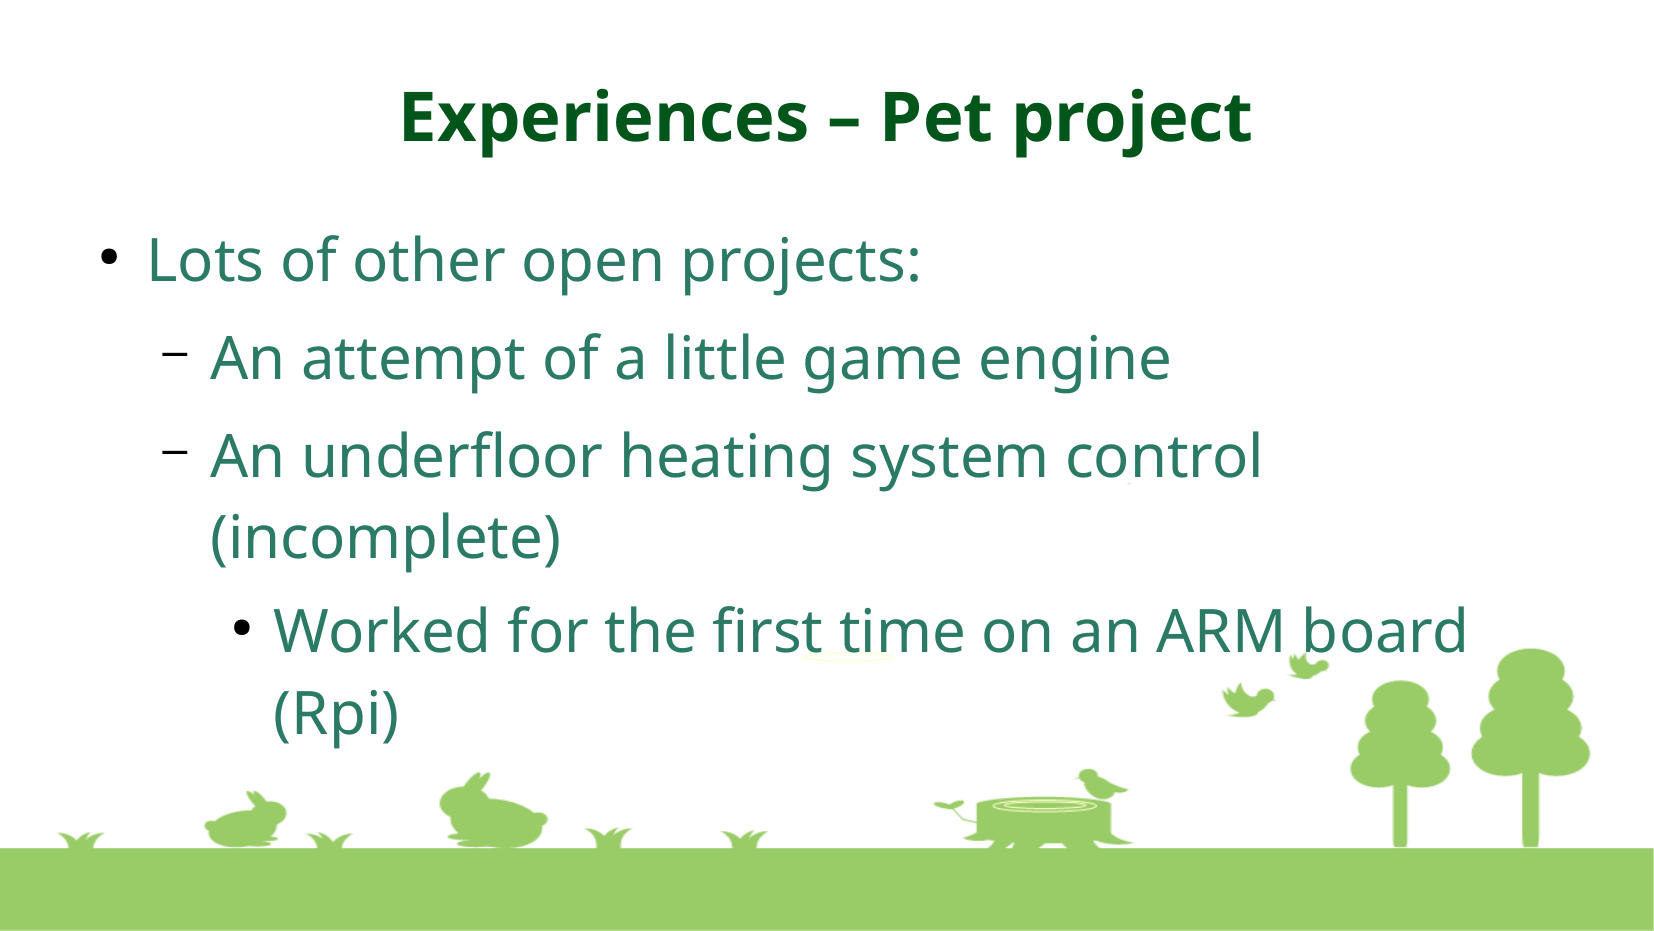

# Experiences – Pet project
Lots of other open projects:
An attempt of a little game engine
An underfloor heating system control (incomplete)
Worked for the first time on an ARM board (Rpi)